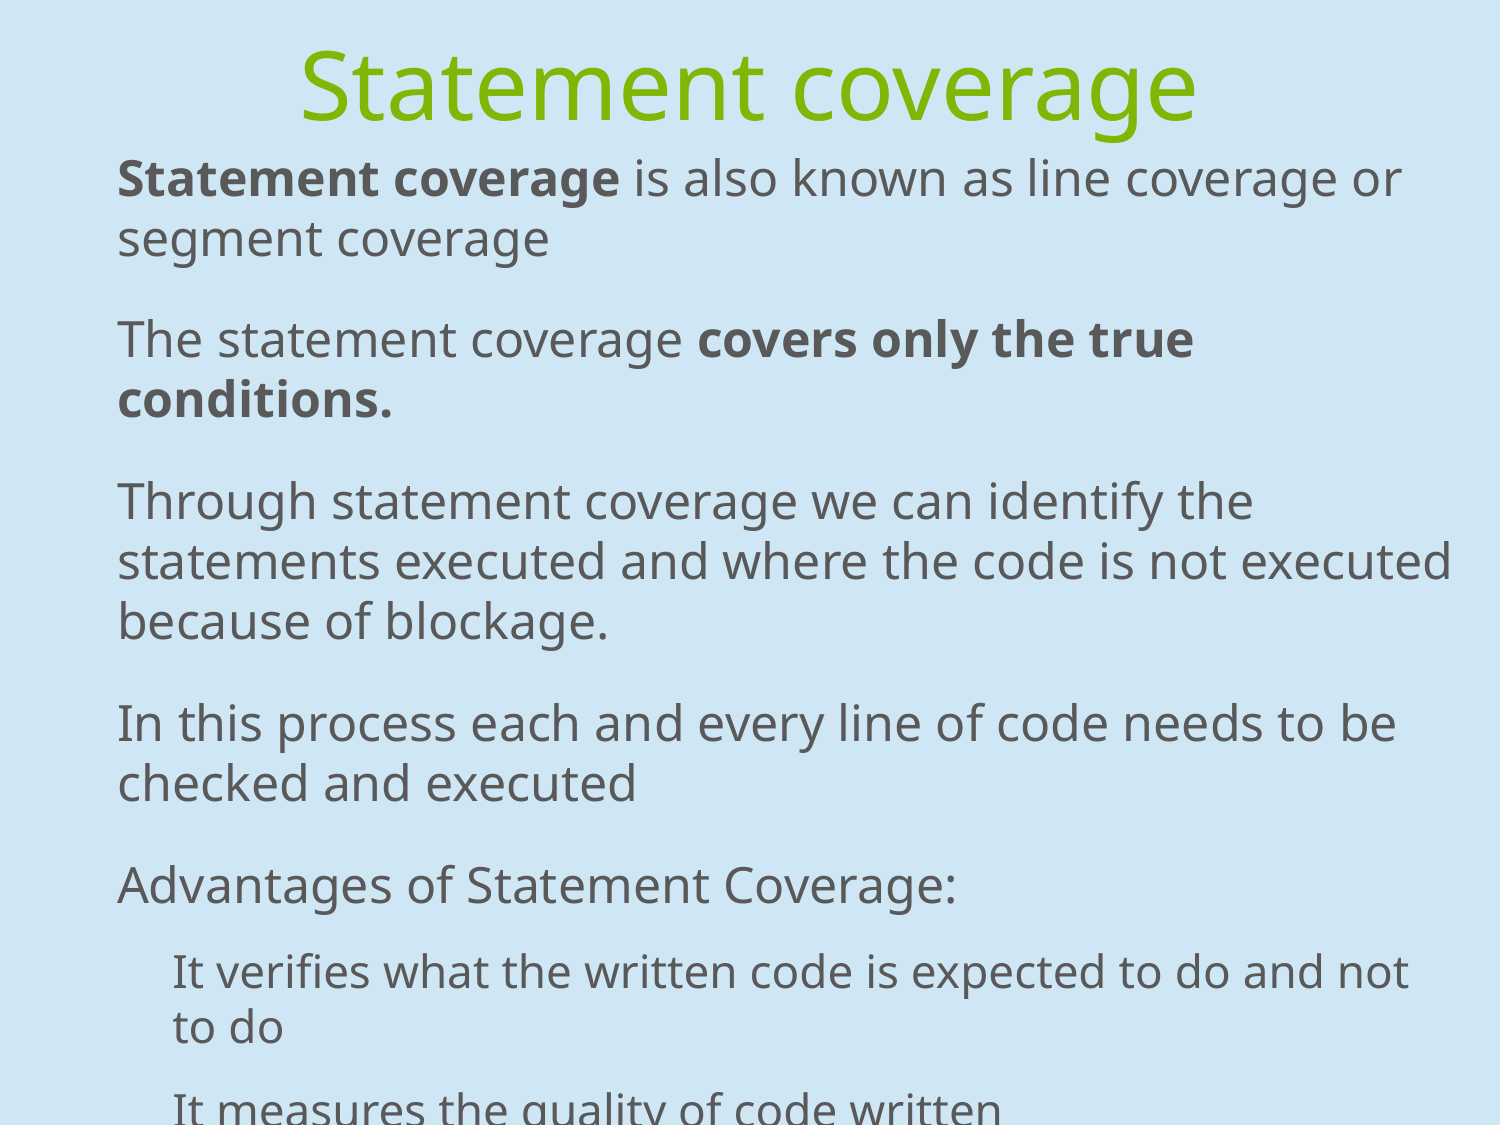

# Statement coverage
Statement coverage is also known as line coverage or segment coverage
The statement coverage covers only the true conditions.
Through statement coverage we can identify the statements executed and where the code is not executed because of blockage.
In this process each and every line of code needs to be checked and executed
Advantages of Statement Coverage:
It verifies what the written code is expected to do and not to do
It measures the quality of code written
It checks the flow of different paths in the program and it also ensure that whether those path are tested or not.
Disadvantage of statement coverage:
It cannot test the false conditions.
It does not report that whether the loop reaches its termination condition.
It does not understand the logical operators.